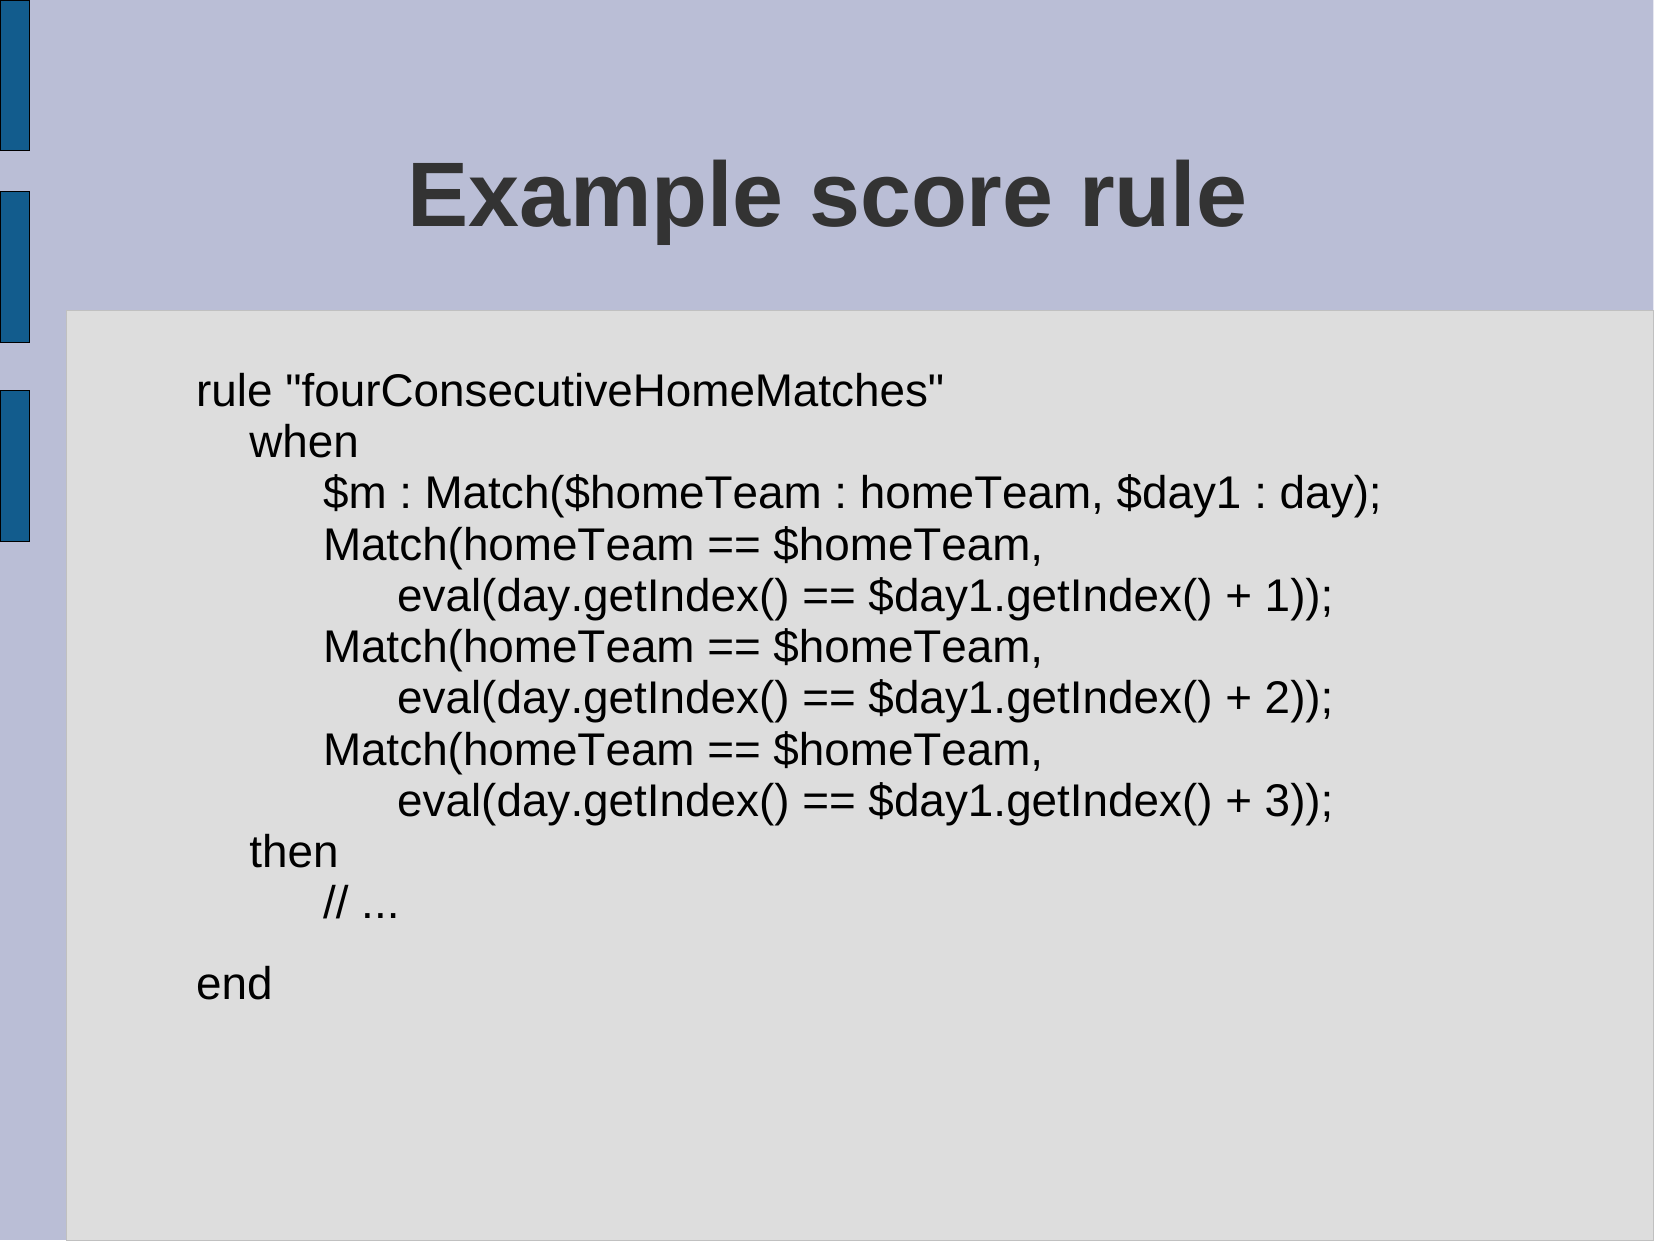

# Example score rule
rule "fourConsecutiveHomeMatches"
when
	$m : Match($homeTeam : homeTeam, $day1 : day);
	Match(homeTeam == $homeTeam,
		eval(day.getIndex() == $day1.getIndex() + 1));
	Match(homeTeam == $homeTeam,
		eval(day.getIndex() == $day1.getIndex() + 2));
	Match(homeTeam == $homeTeam,
		eval(day.getIndex() == $day1.getIndex() + 3));
then
	// ...
end